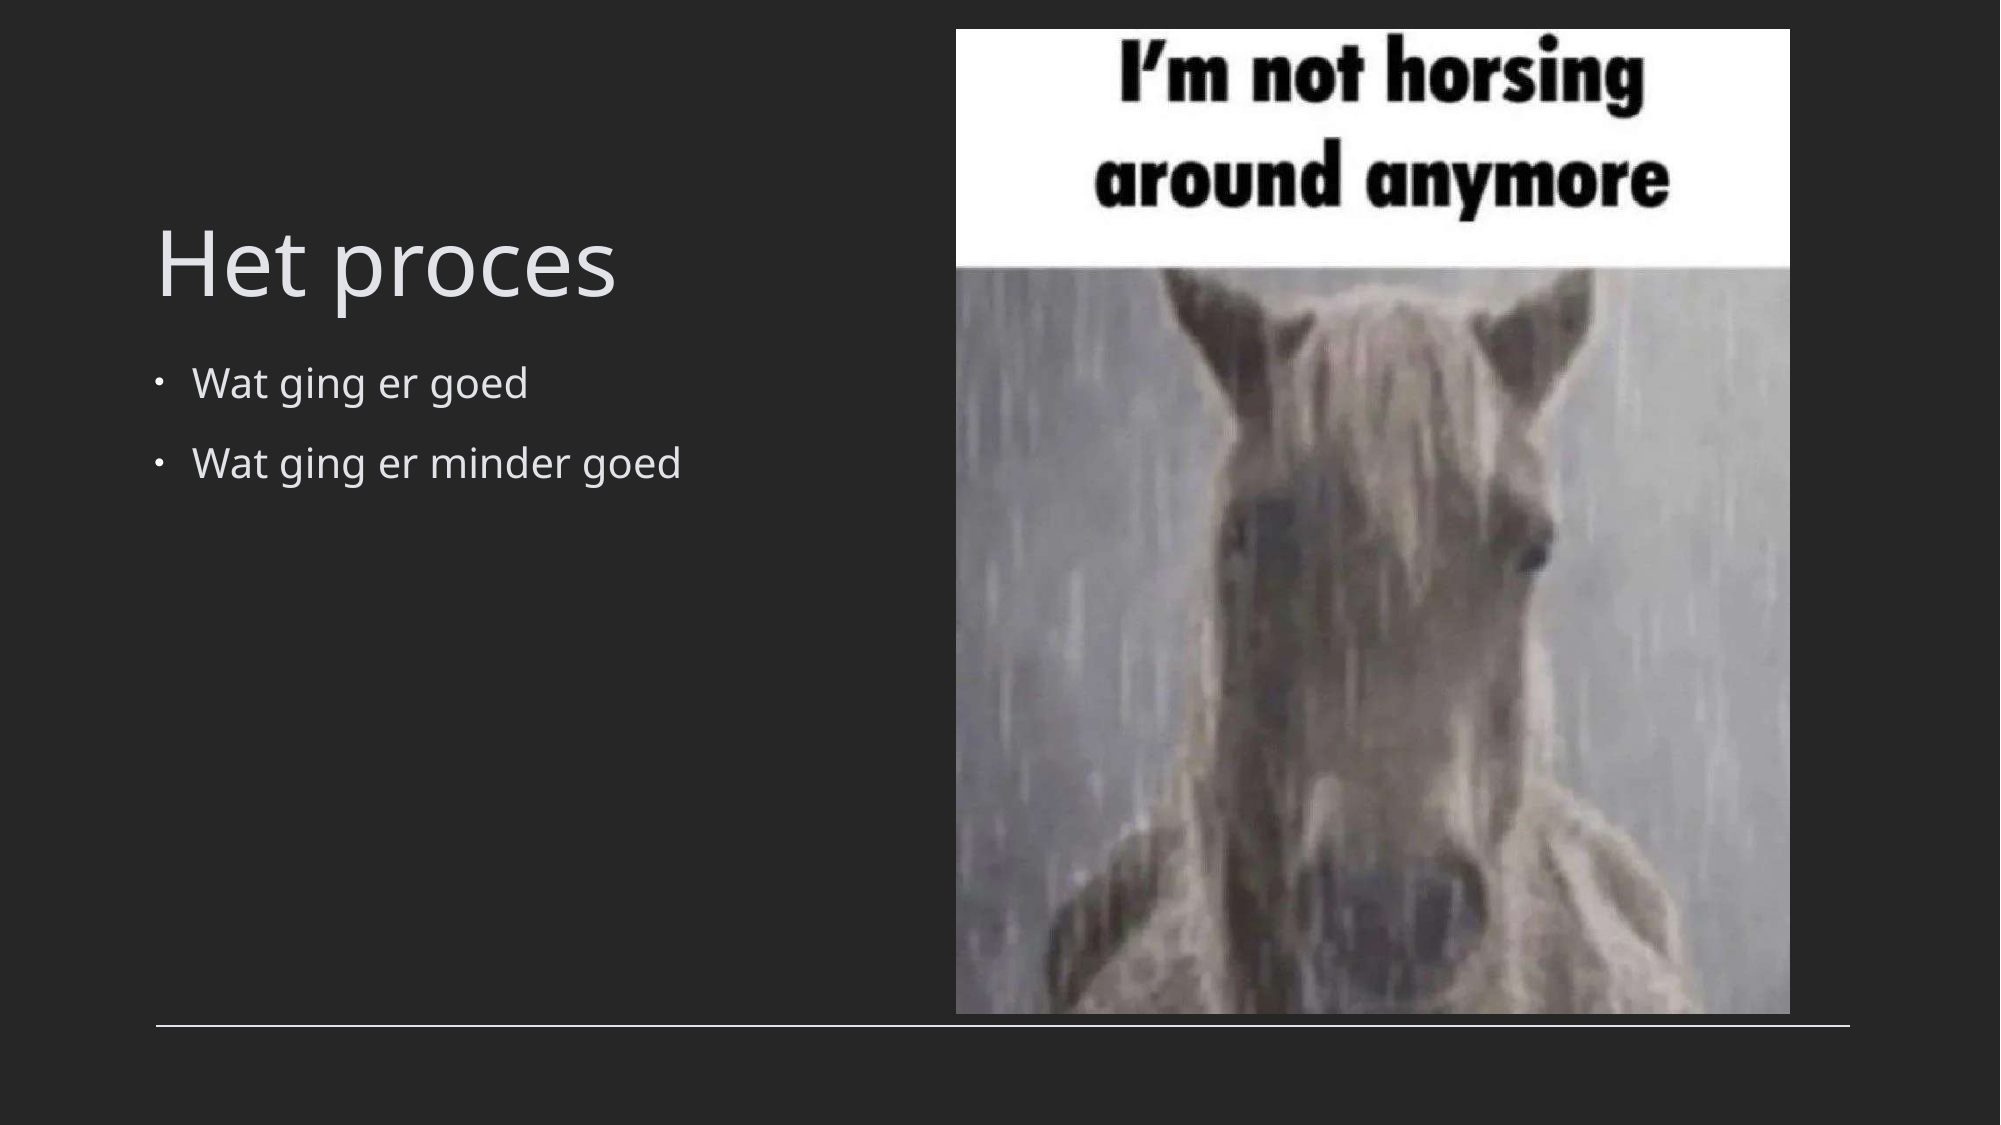

# Het proces
Wat ging er goed
Wat ging er minder goed